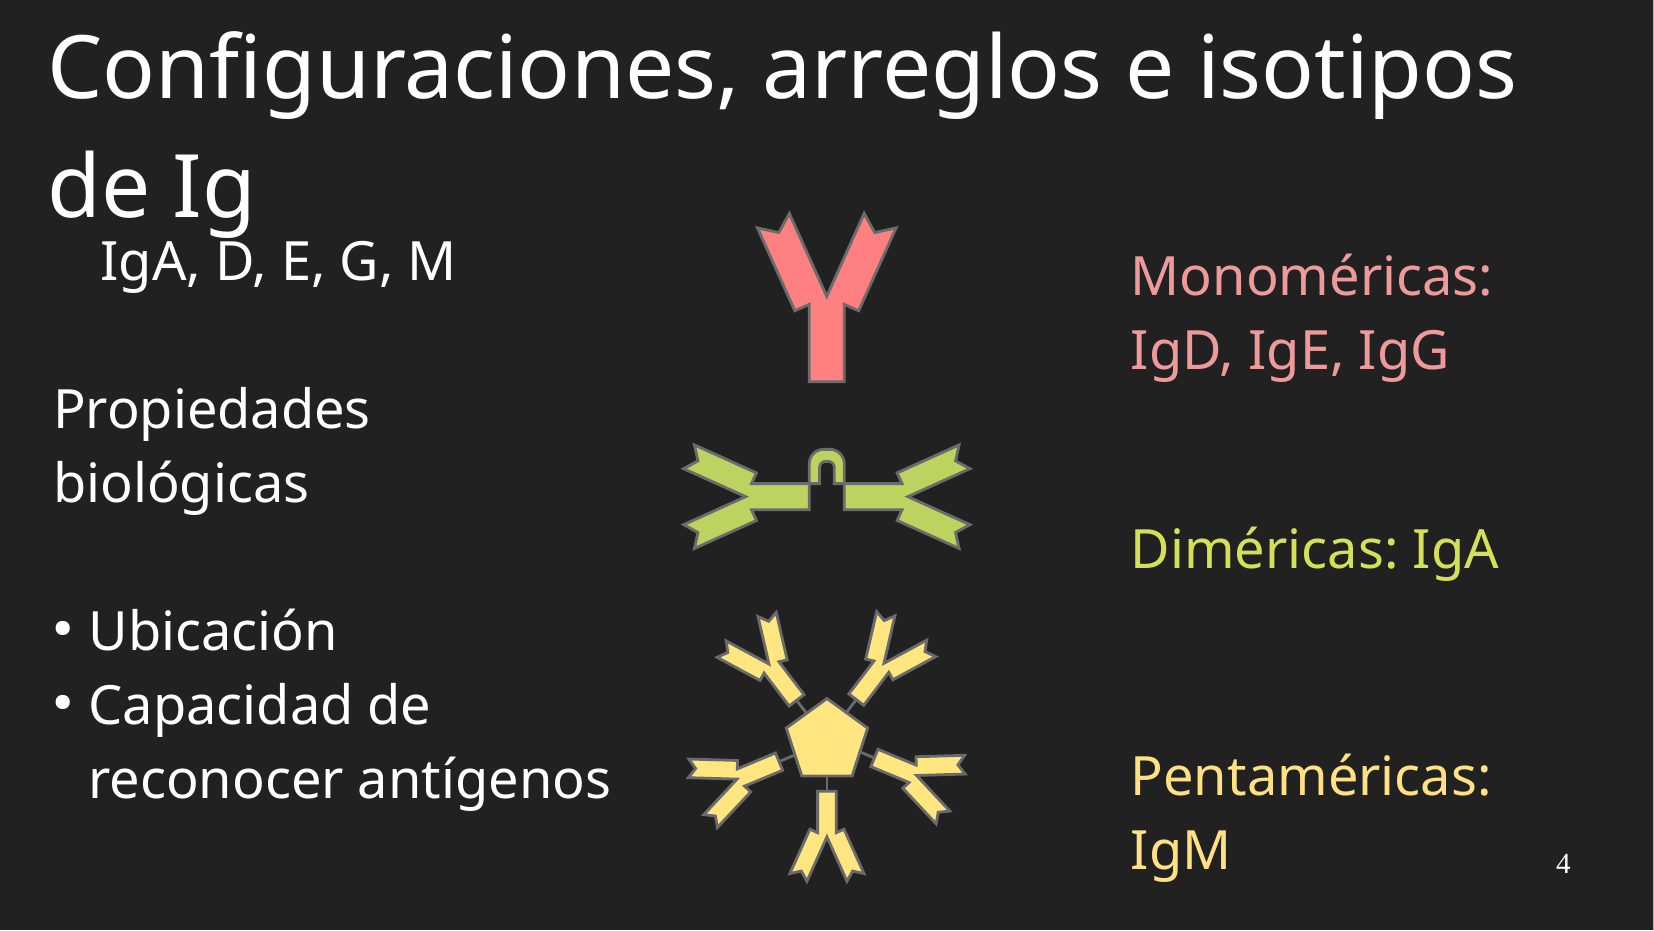

# Configuraciones, arreglos e isotipos de Ig
IgA, D, E, G, M
Propiedades biológicas
Ubicación
Capacidad de reconocer antígenos
Monoméricas: IgD, IgE, IgG
Diméricas: IgA
Pentaméricas: IgM
4